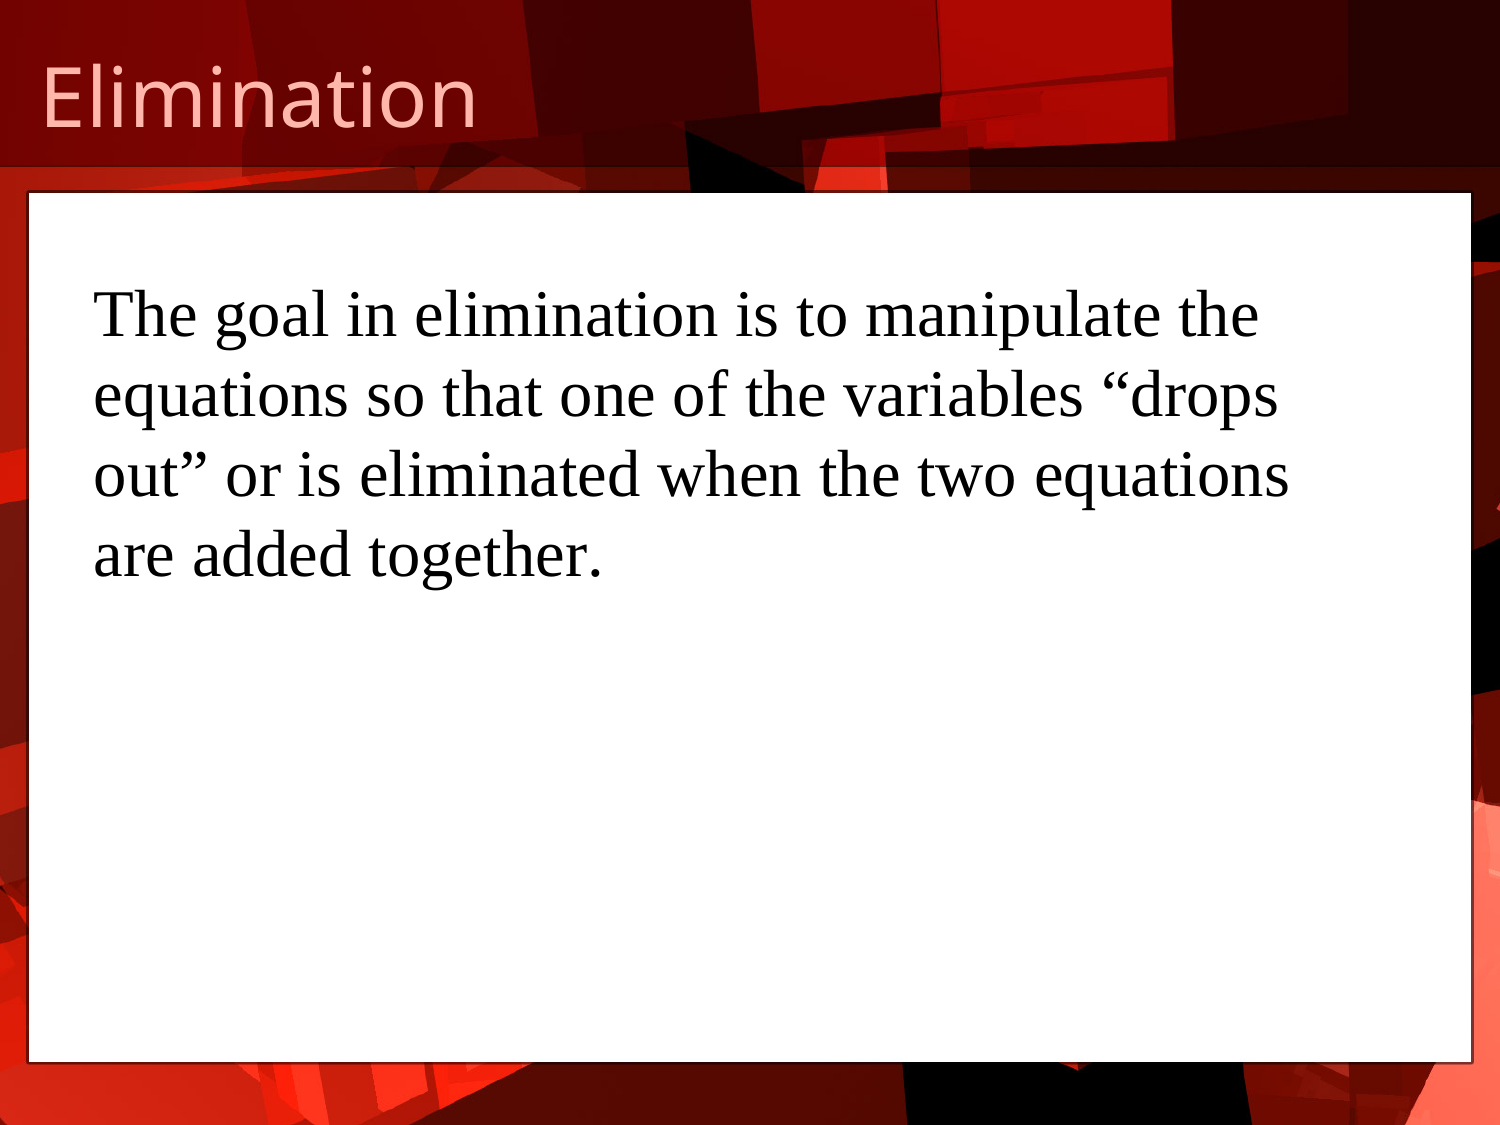

# Elimination
The goal in elimination is to manipulate the
equations so that one of the variables “drops
out” or is eliminated when the two equations
are added together.